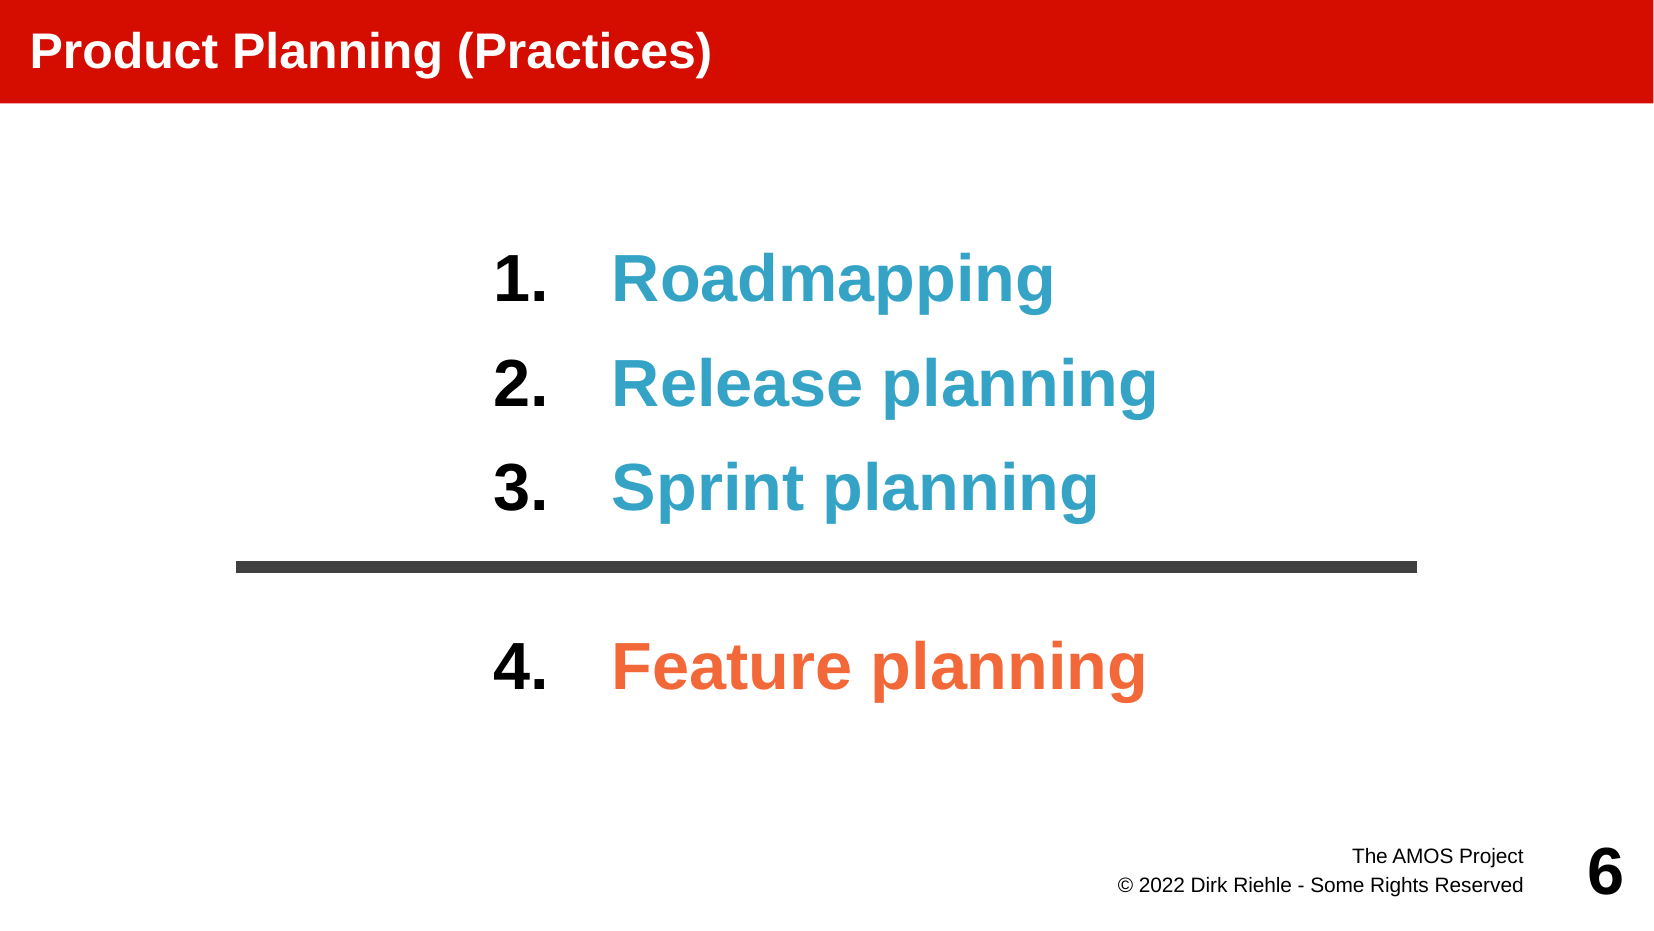

# Product Planning (Practices)
Roadmapping
Release planning
Sprint planning
Feature planning
The AMOS Project
6
© 2022 Dirk Riehle - Some Rights Reserved